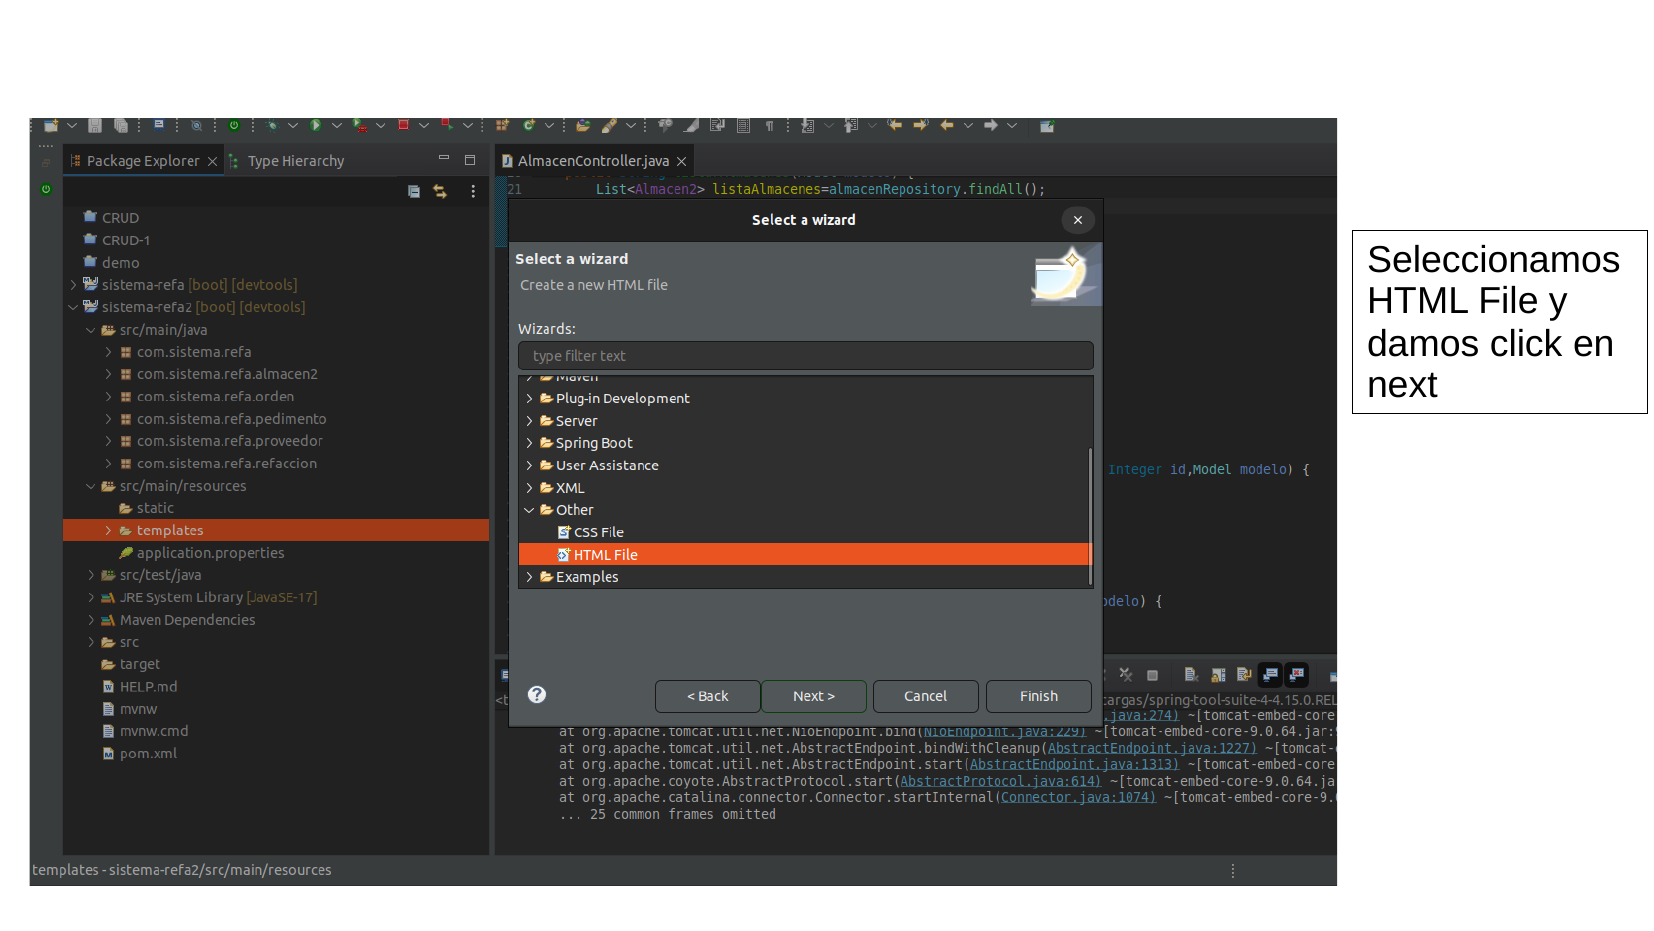

#
Seleccionamos HTML File y damos click en next